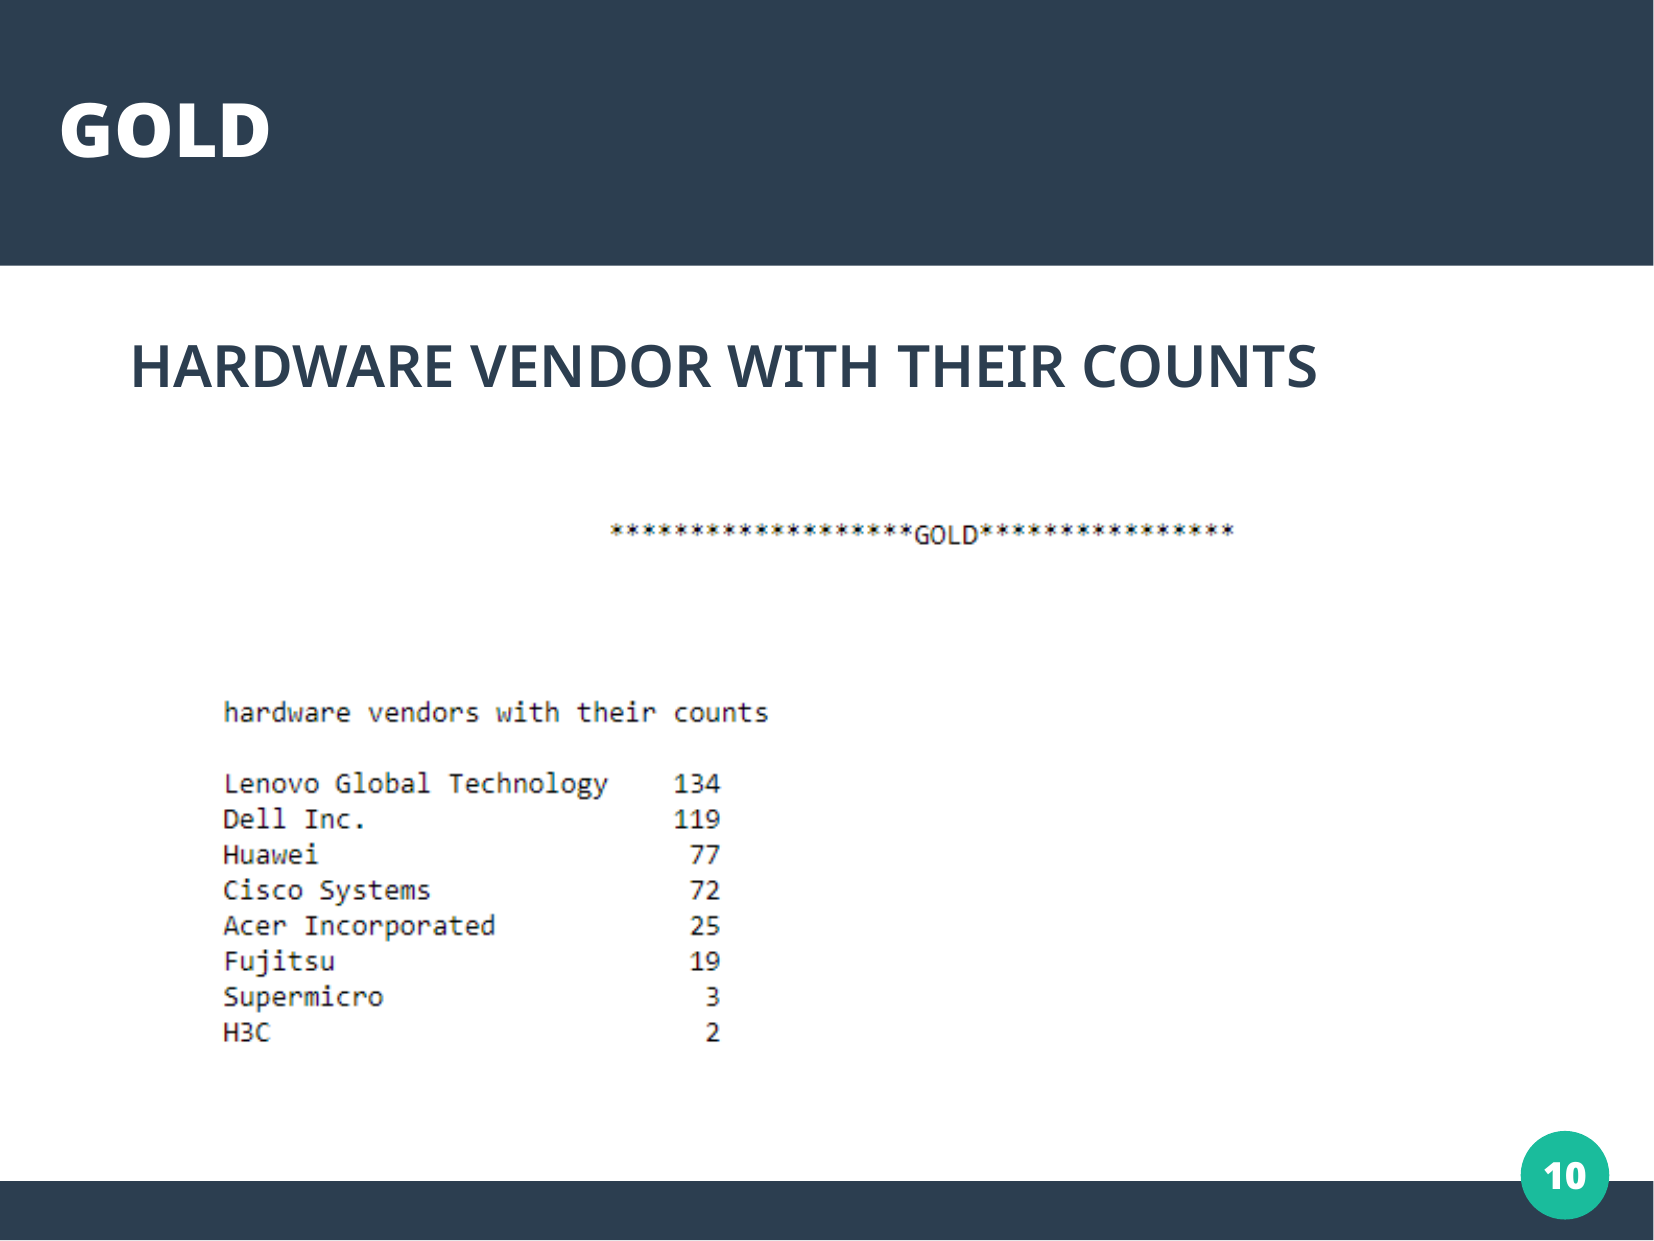

# GOLD
HARDWARE VENDOR WITH THEIR COUNTS
10